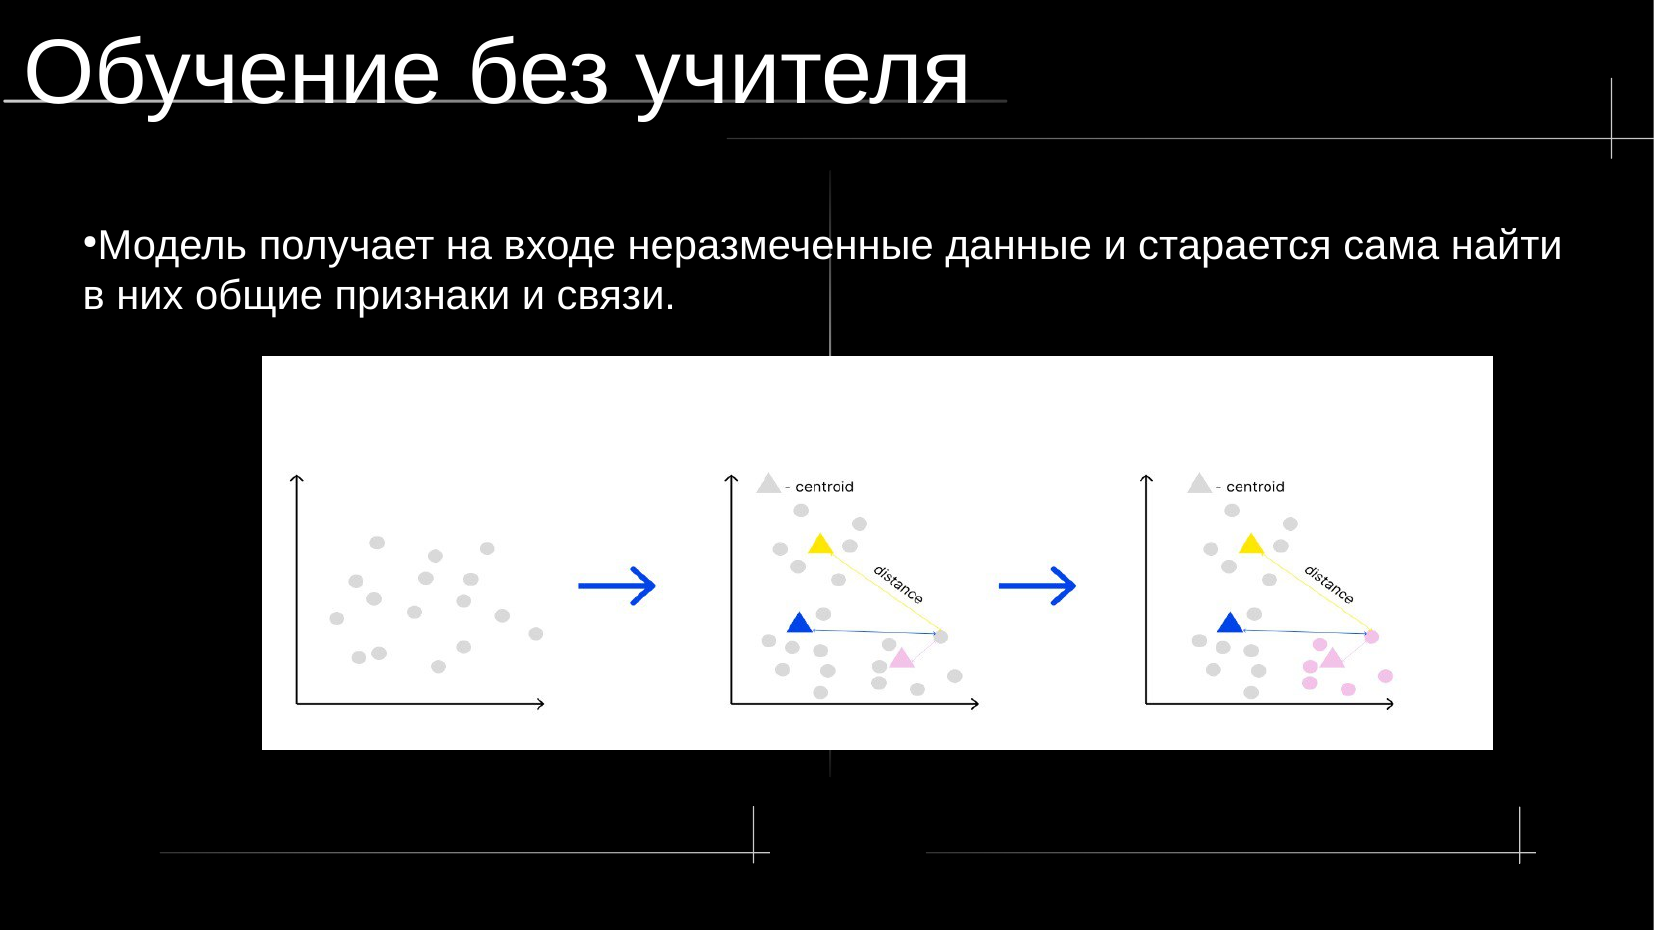

# Обучение без учителя
Модель получает на входе неразмеченные данные и старается сама найти в них общие признаки и связи.